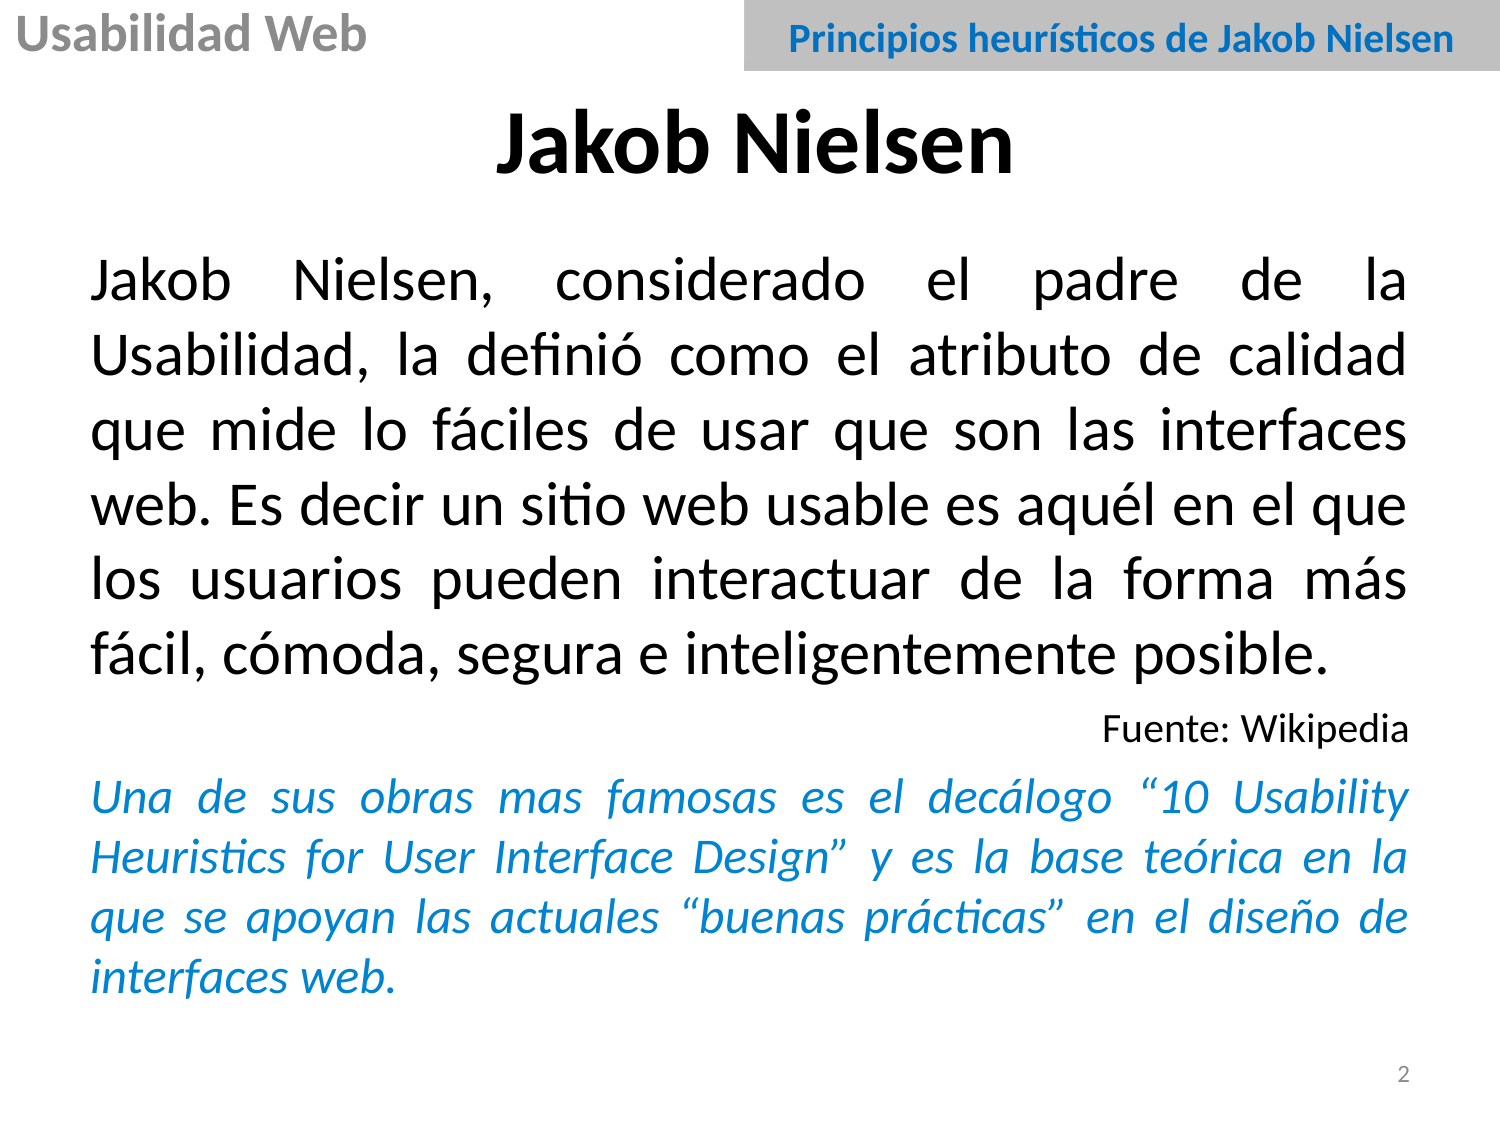

Usabilidad Web
Principios heurísticos de Jakob Nielsen
# Jakob Nielsen
Jakob Nielsen, considerado el padre de la Usabilidad, la definió como el atributo de calidad que mide lo fáciles de usar que son las interfaces web. Es decir un sitio web usable es aquél en el que los usuarios pueden interactuar de la forma más fácil, cómoda, segura e inteligentemente posible.
Fuente: Wikipedia
Una de sus obras mas famosas es el decálogo “10 Usability Heuristics for User Interface Design” y es la base teórica en la que se apoyan las actuales “buenas prácticas” en el diseño de interfaces web.